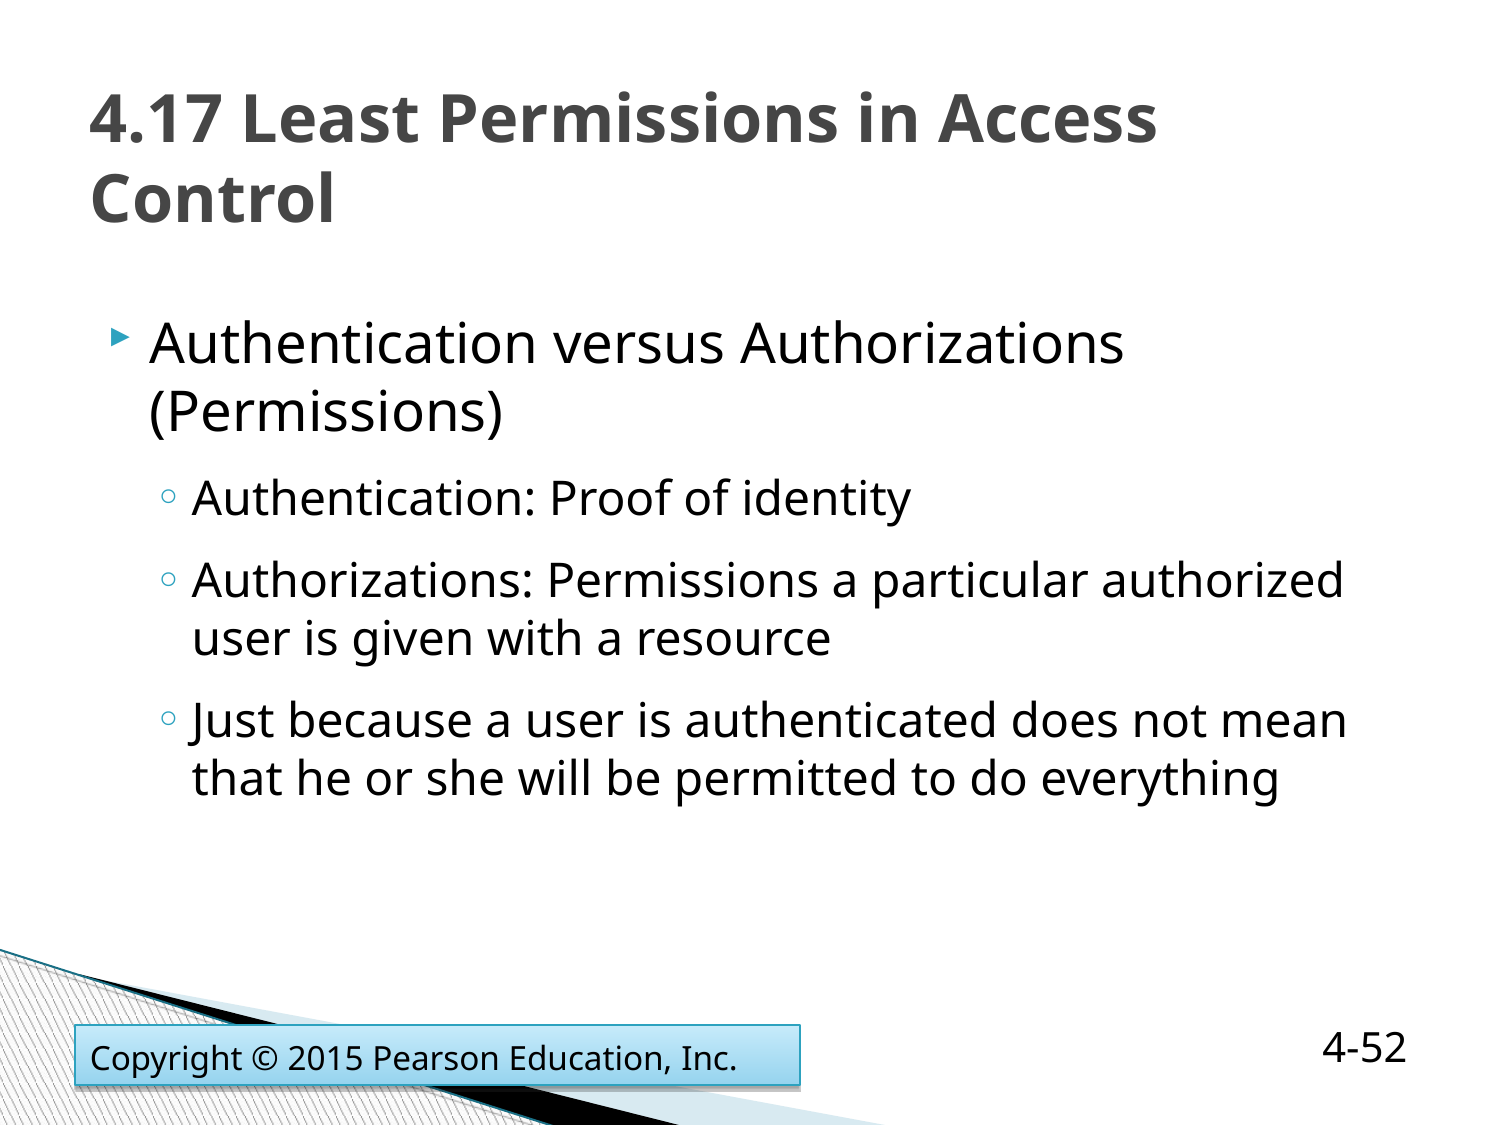

4.17 Least Permissions in Access Control
# Authentication versus Authorizations (Permissions)
Authentication: Proof of identity
Authorizations: Permissions a particular authorized user is given with a resource
Just because a user is authenticated does not mean that he or she will be permitted to do everything
Copyright © 2015 Pearson Education, Inc.